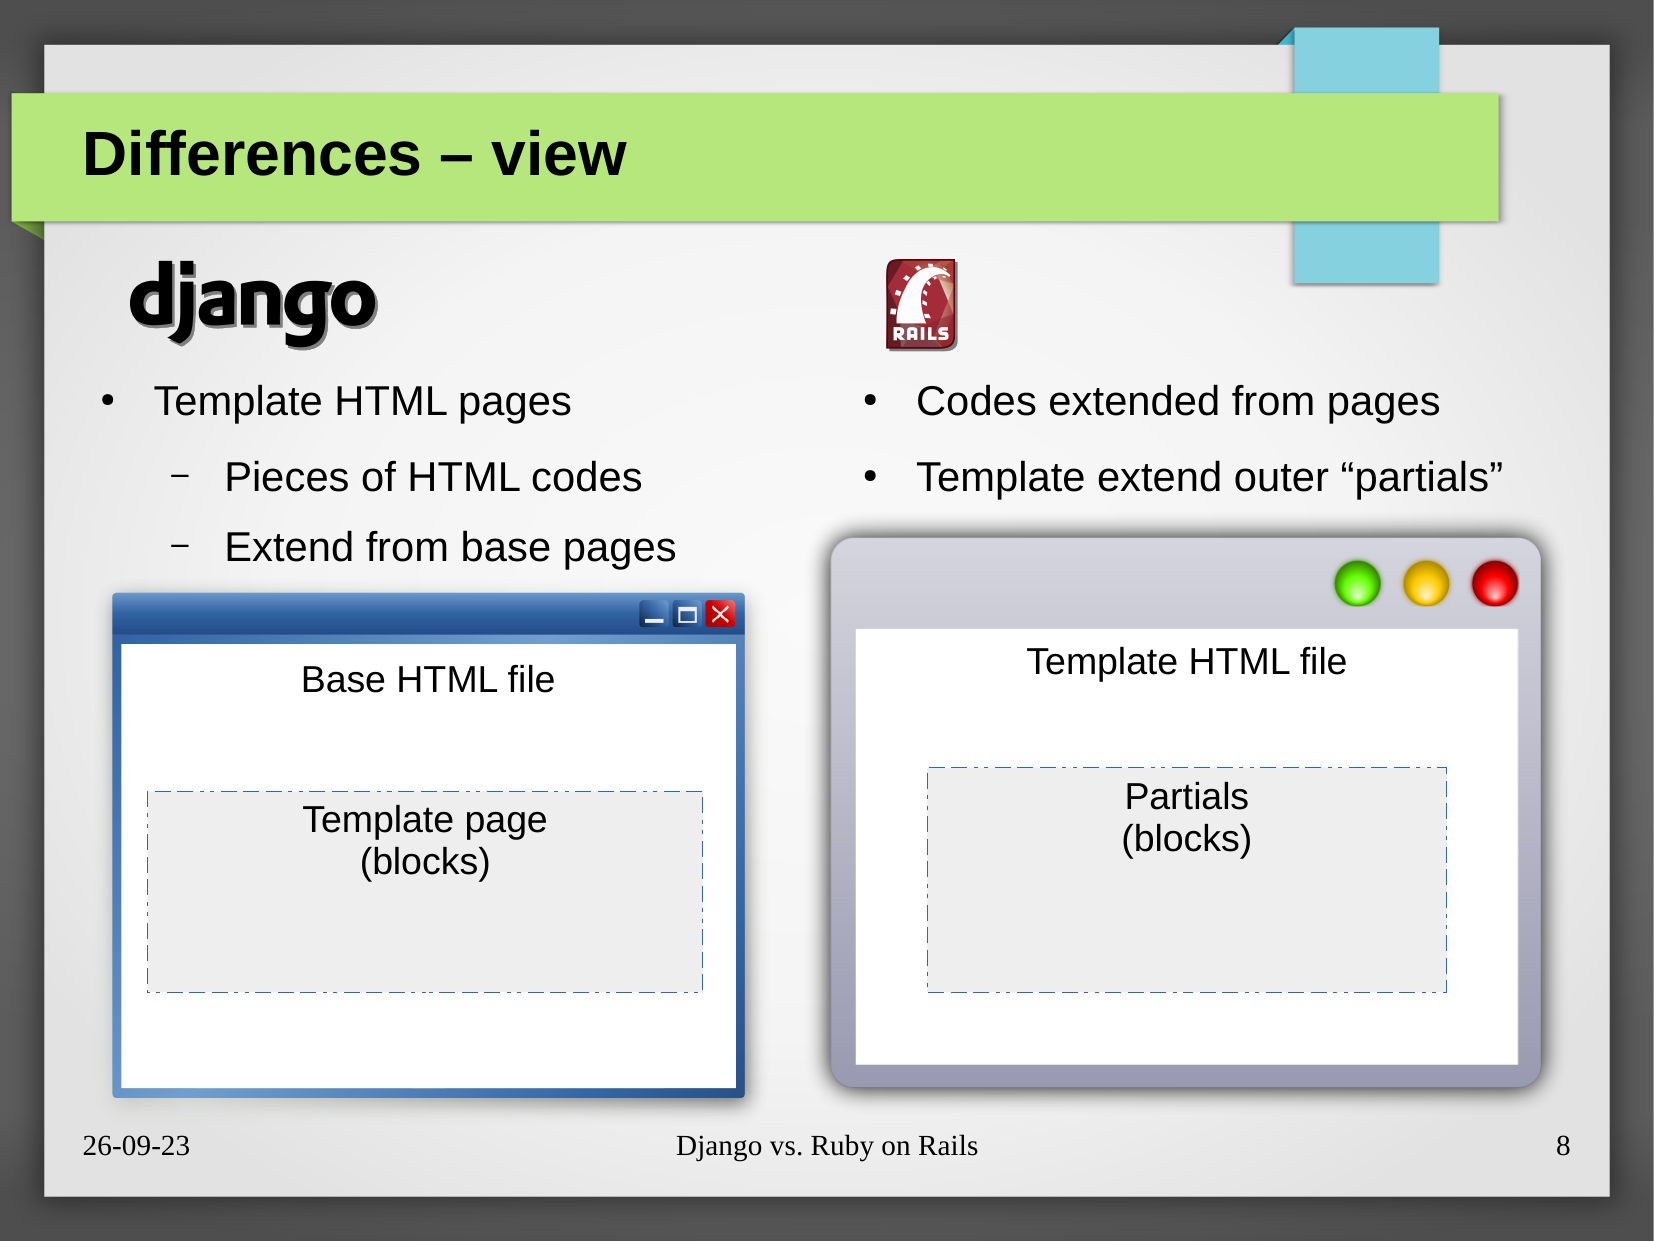

# Differences – view
Template HTML pages
Pieces of HTML codes
Extend from base pages
Codes extended from pages
Template extend outer “partials”
Template HTML file
Partials
(blocks)
Base HTML file
Template page
(blocks)
Django vs. Ruby on Rails
8